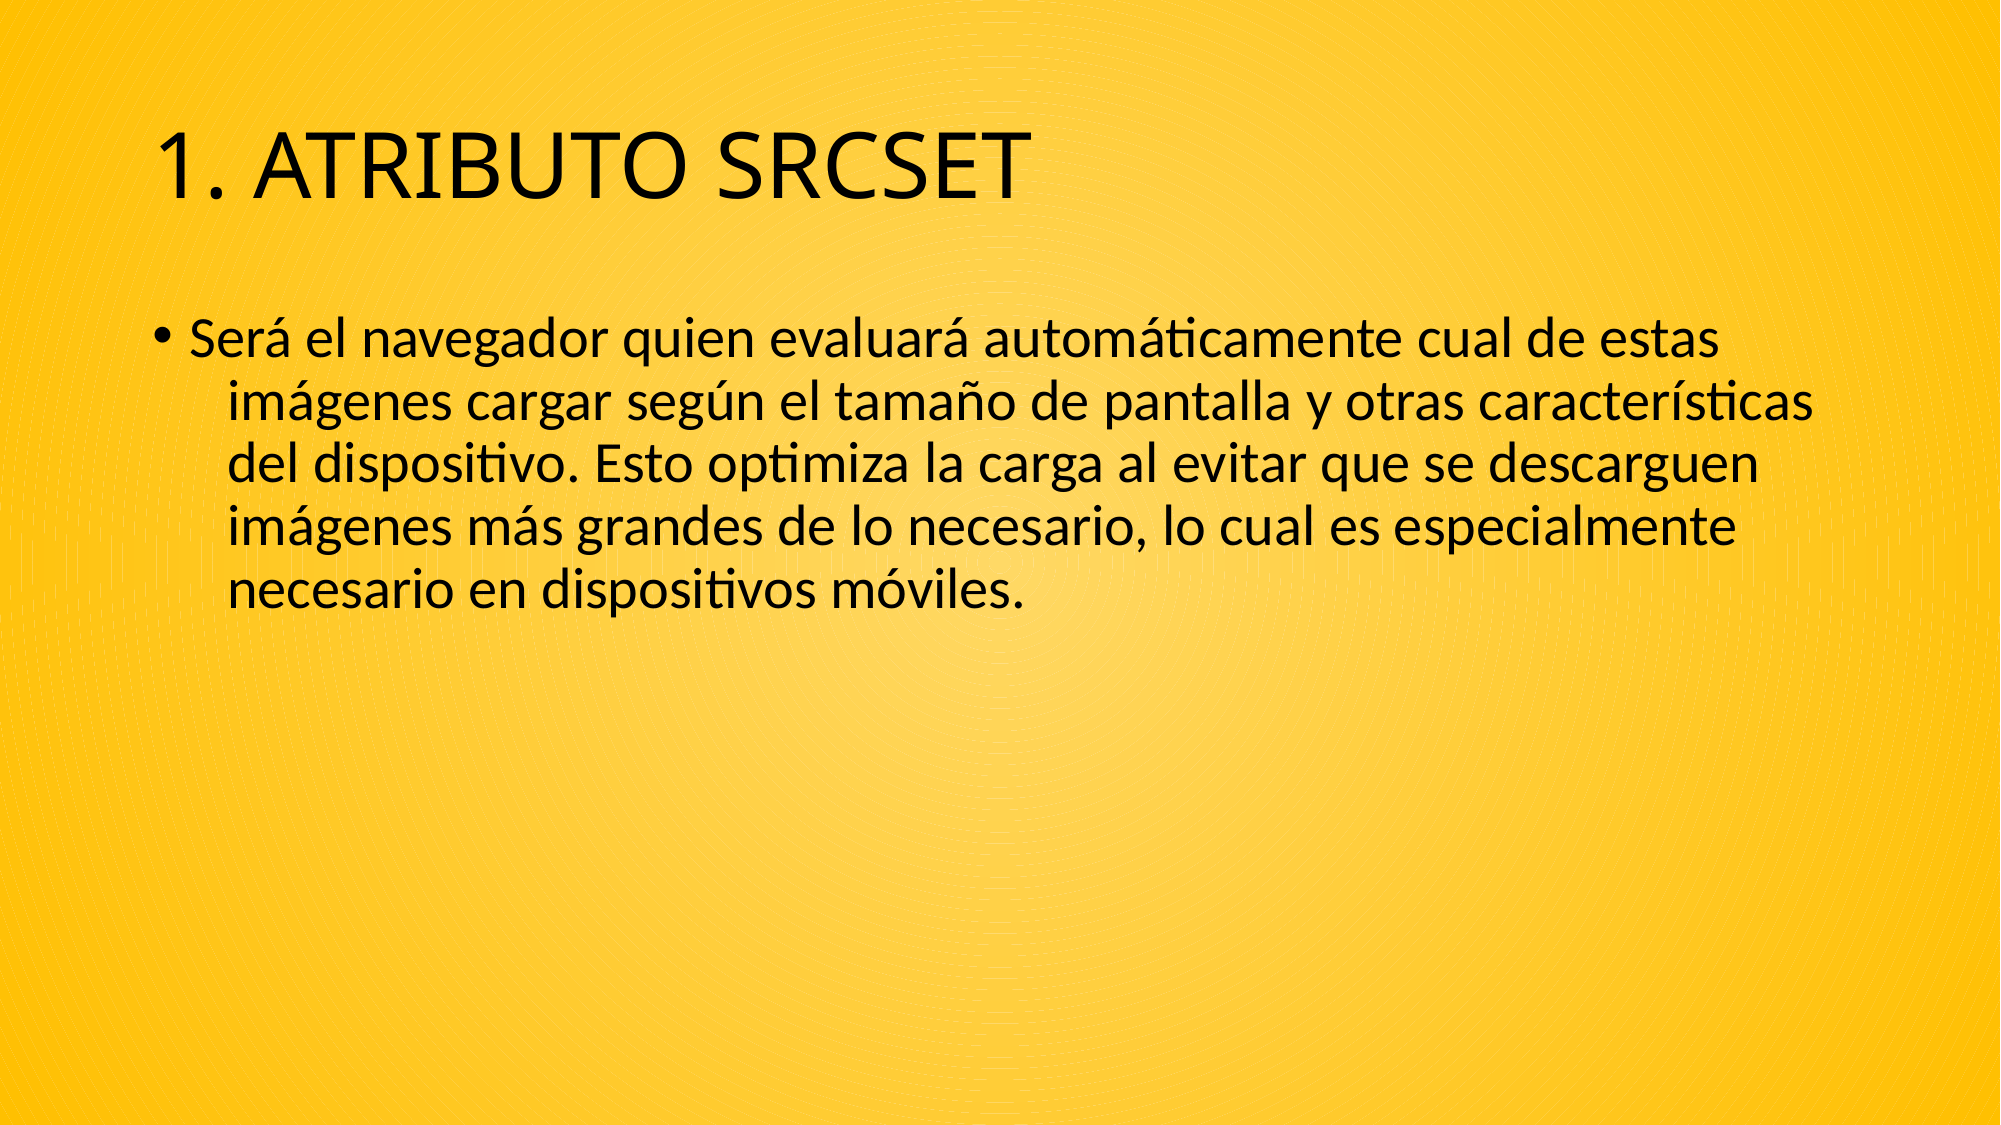

# 1. ATRIBUTO SRCSET
Será el navegador quien evaluará automáticamente cual de estas imágenes cargar según el tamaño de pantalla y otras características del dispositivo. Esto optimiza la carga al evitar que se descarguen imágenes más grandes de lo necesario, lo cual es especialmente necesario en dispositivos móviles.